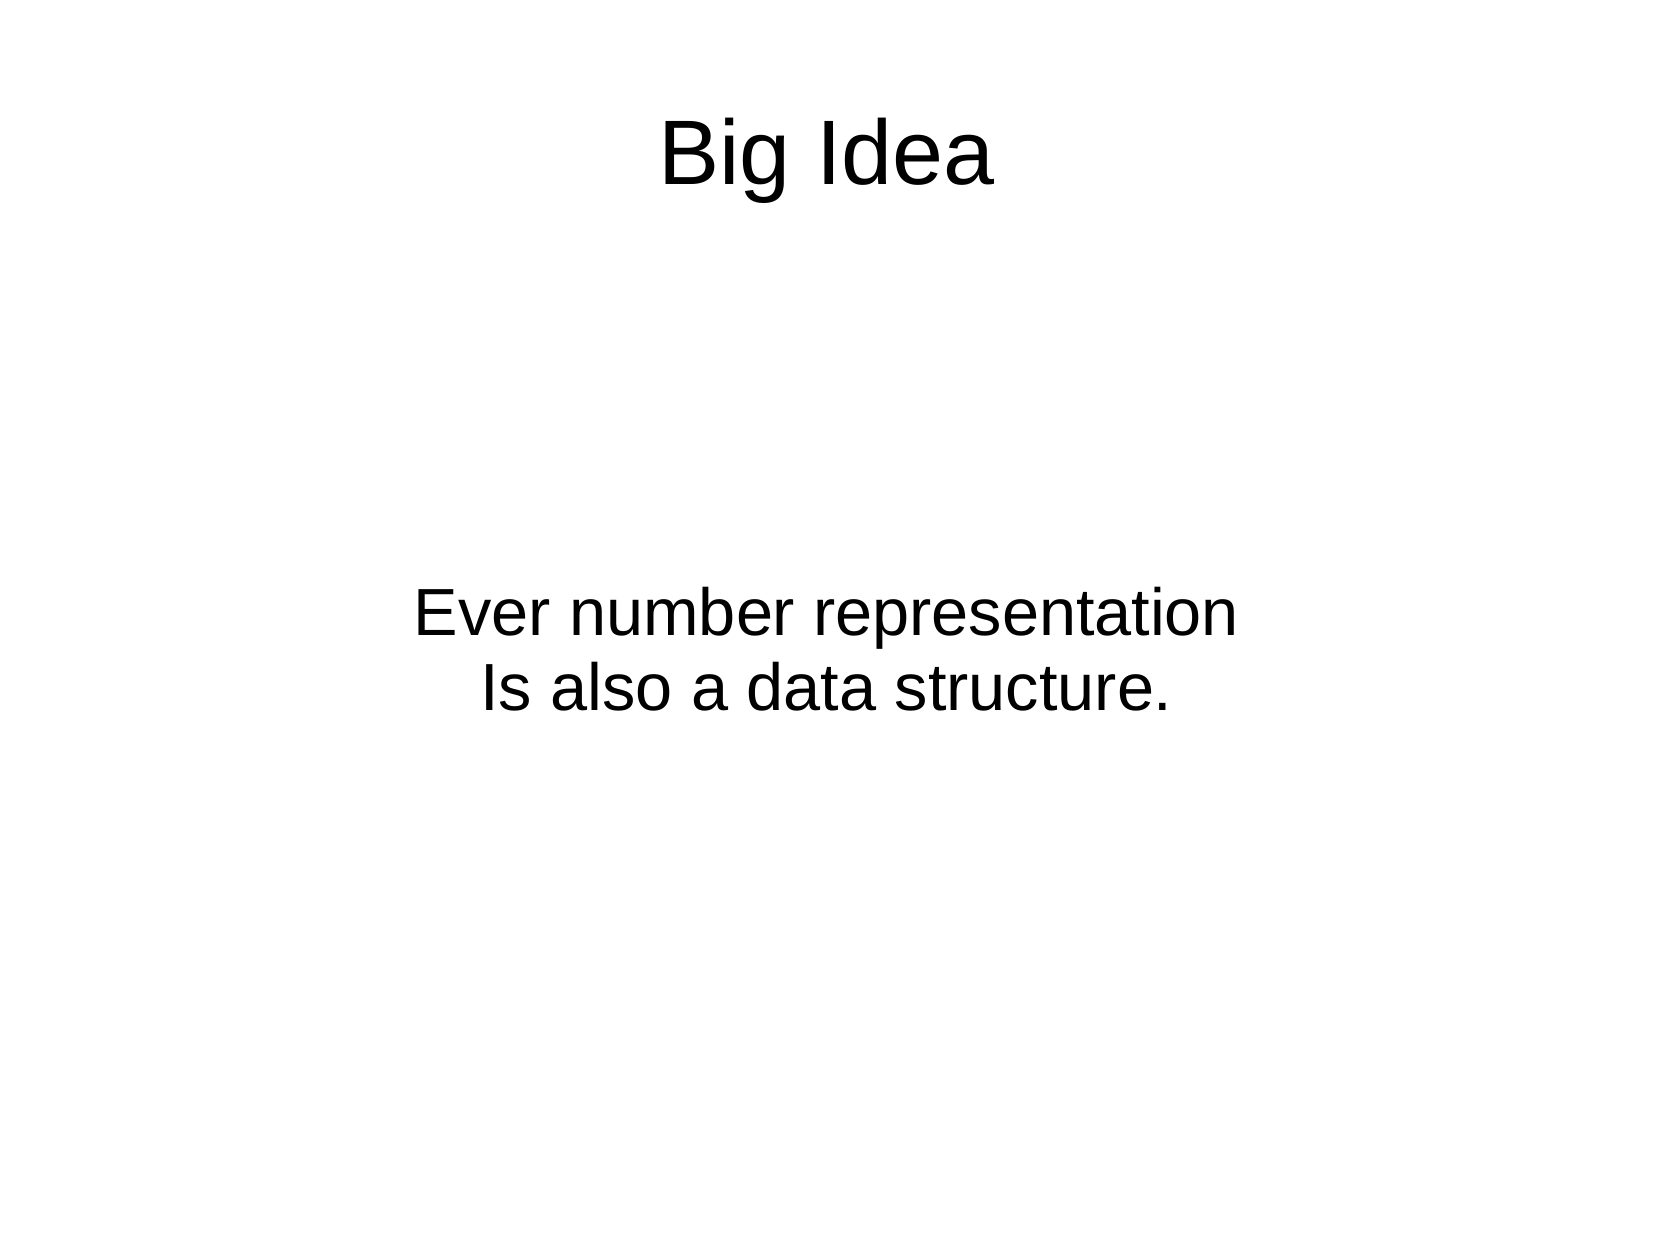

# Big Idea
Ever number representation
Is also a data structure.